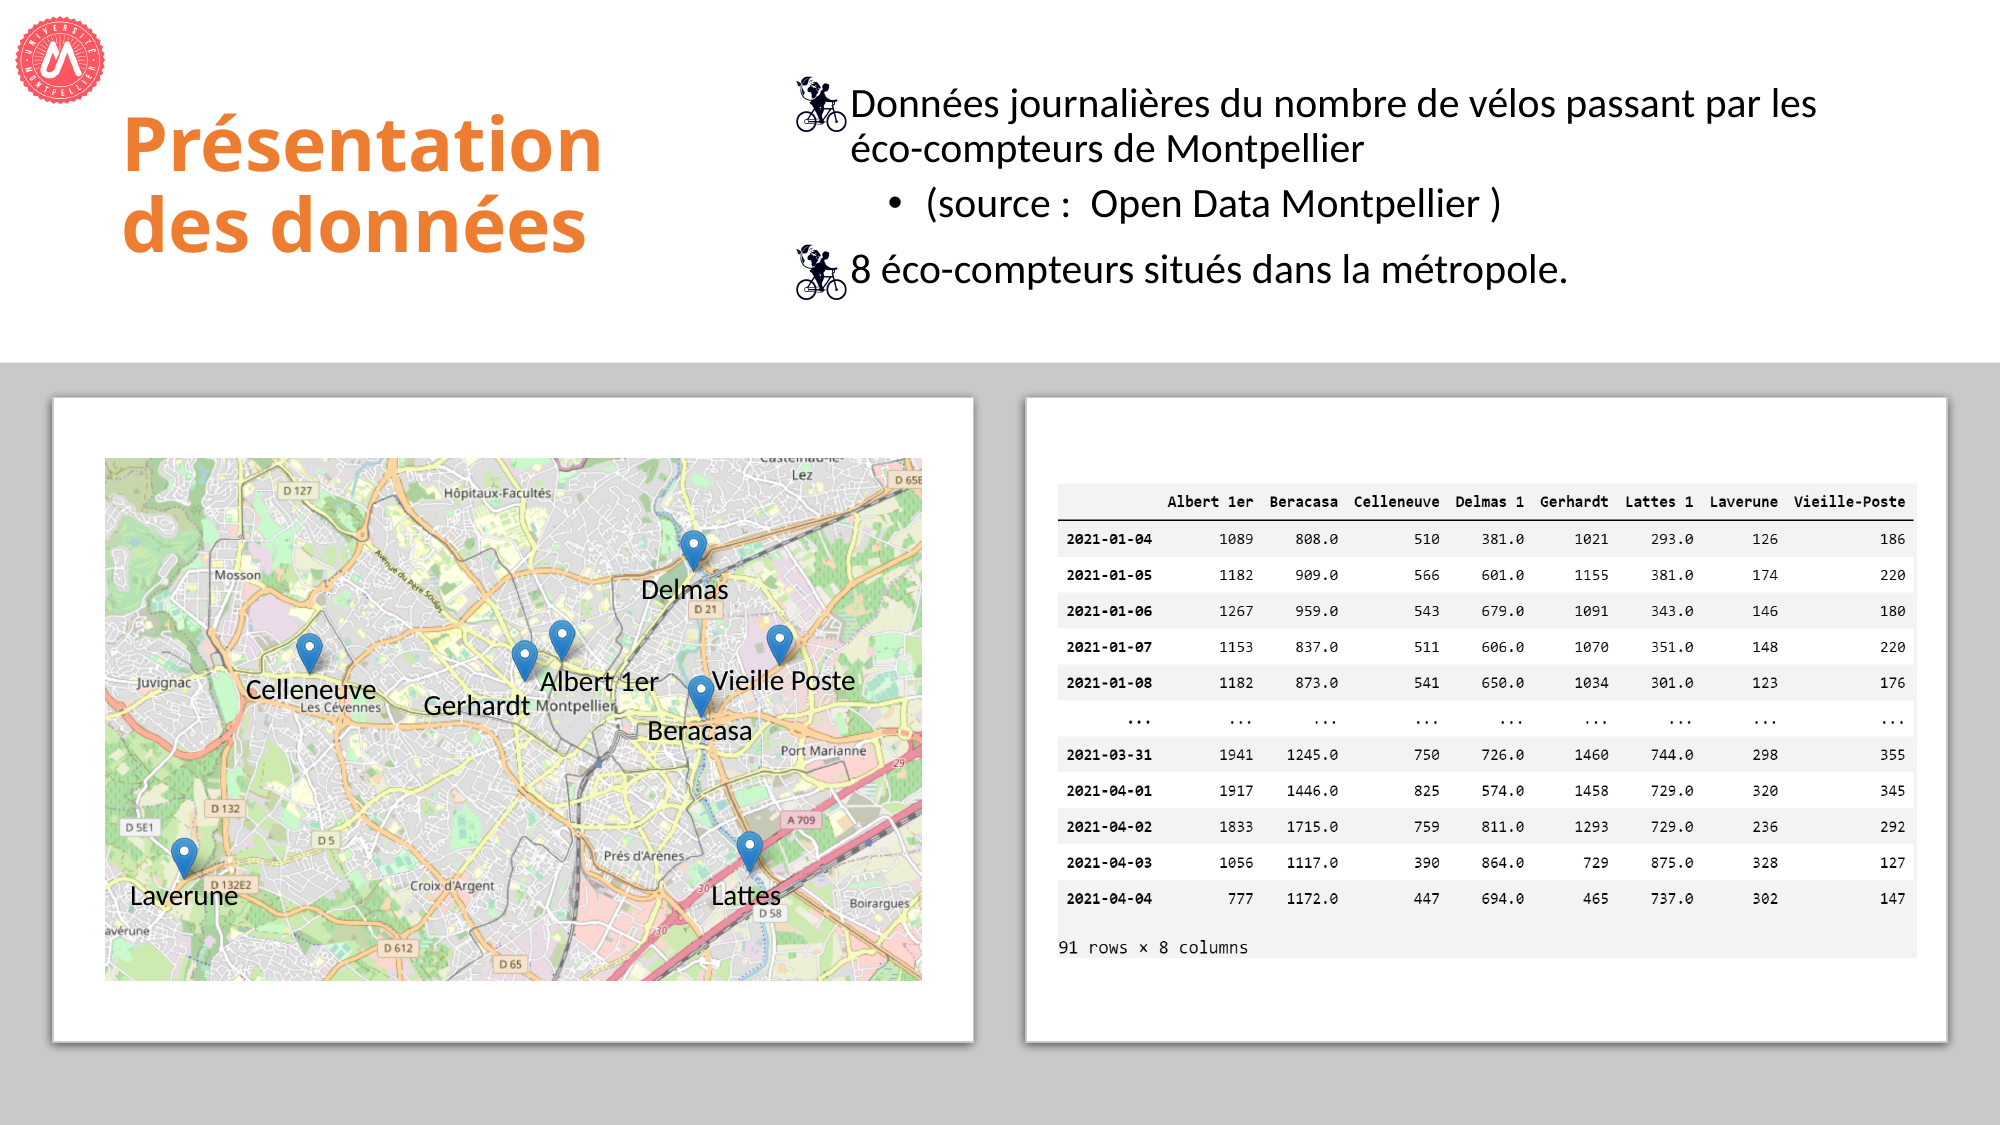

# Présentation des données
Données journalières du nombre de vélos passant par les éco-compteurs de Montpellier
(source :  Open Data Montpellier )
8 éco-compteurs situés dans la métropole.
Delmas
Vieille Poste
Albert 1er
Celleneuve
Gerhardt
Beracasa
Laverune
Lattes